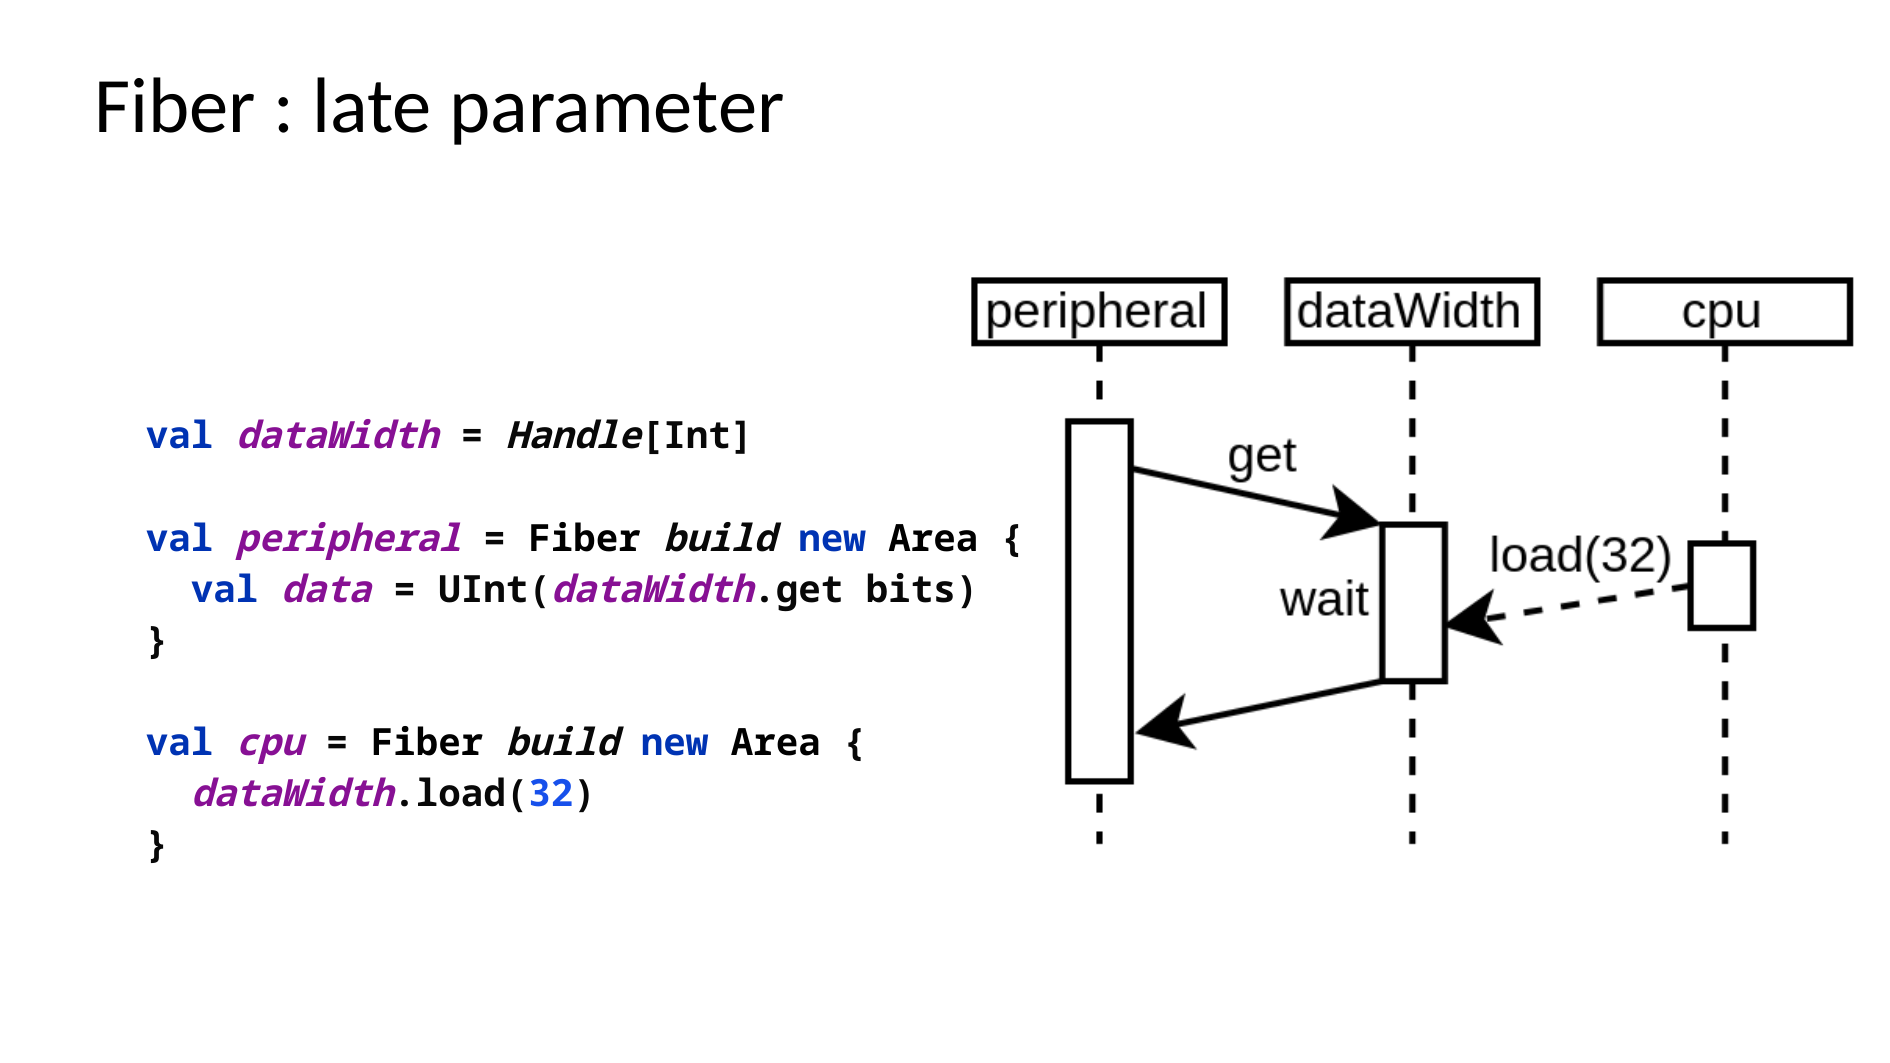

# Fiber : late parameter
val dataWidth = Handle[Int]
val peripheral = Fiber build new Area {
 val data = UInt(dataWidth.get bits)
}
val cpu = Fiber build new Area {
 dataWidth.load(32)
}